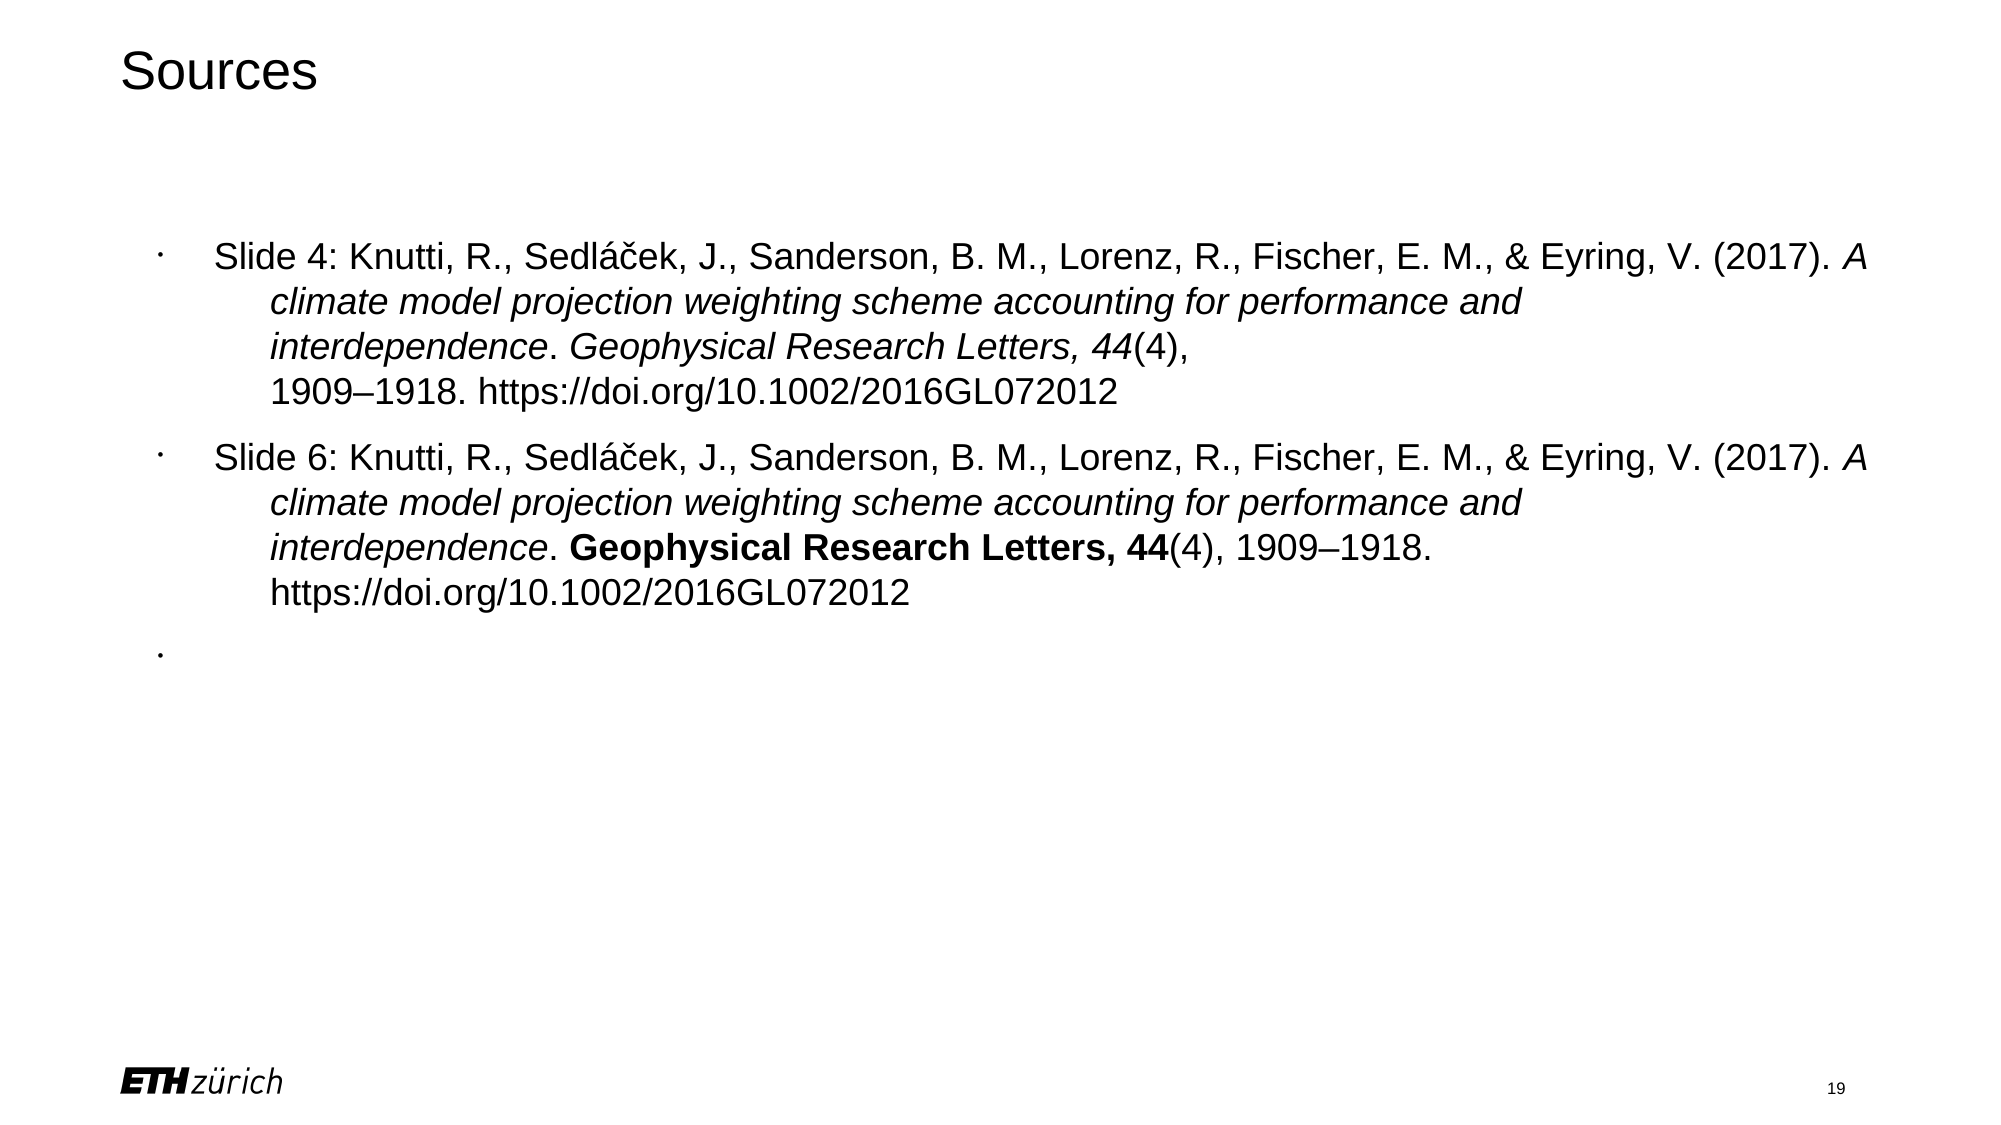

# Sources
Slide 4: Knutti, R., Sedláček, J., Sanderson, B. M., Lorenz, R., Fischer, E. M., & Eyring, V. (2017). A climate model projection weighting scheme accounting for performance and interdependence. Geophysical Research Letters, 44(4), 1909–1918. https://doi.org/10.1002/2016GL072012
Slide 6: Knutti, R., Sedláček, J., Sanderson, B. M., Lorenz, R., Fischer, E. M., & Eyring, V. (2017). A climate model projection weighting scheme accounting for performance and interdependence. Geophysical Research Letters, 44(4), 1909–1918. https://doi.org/10.1002/2016GL072012